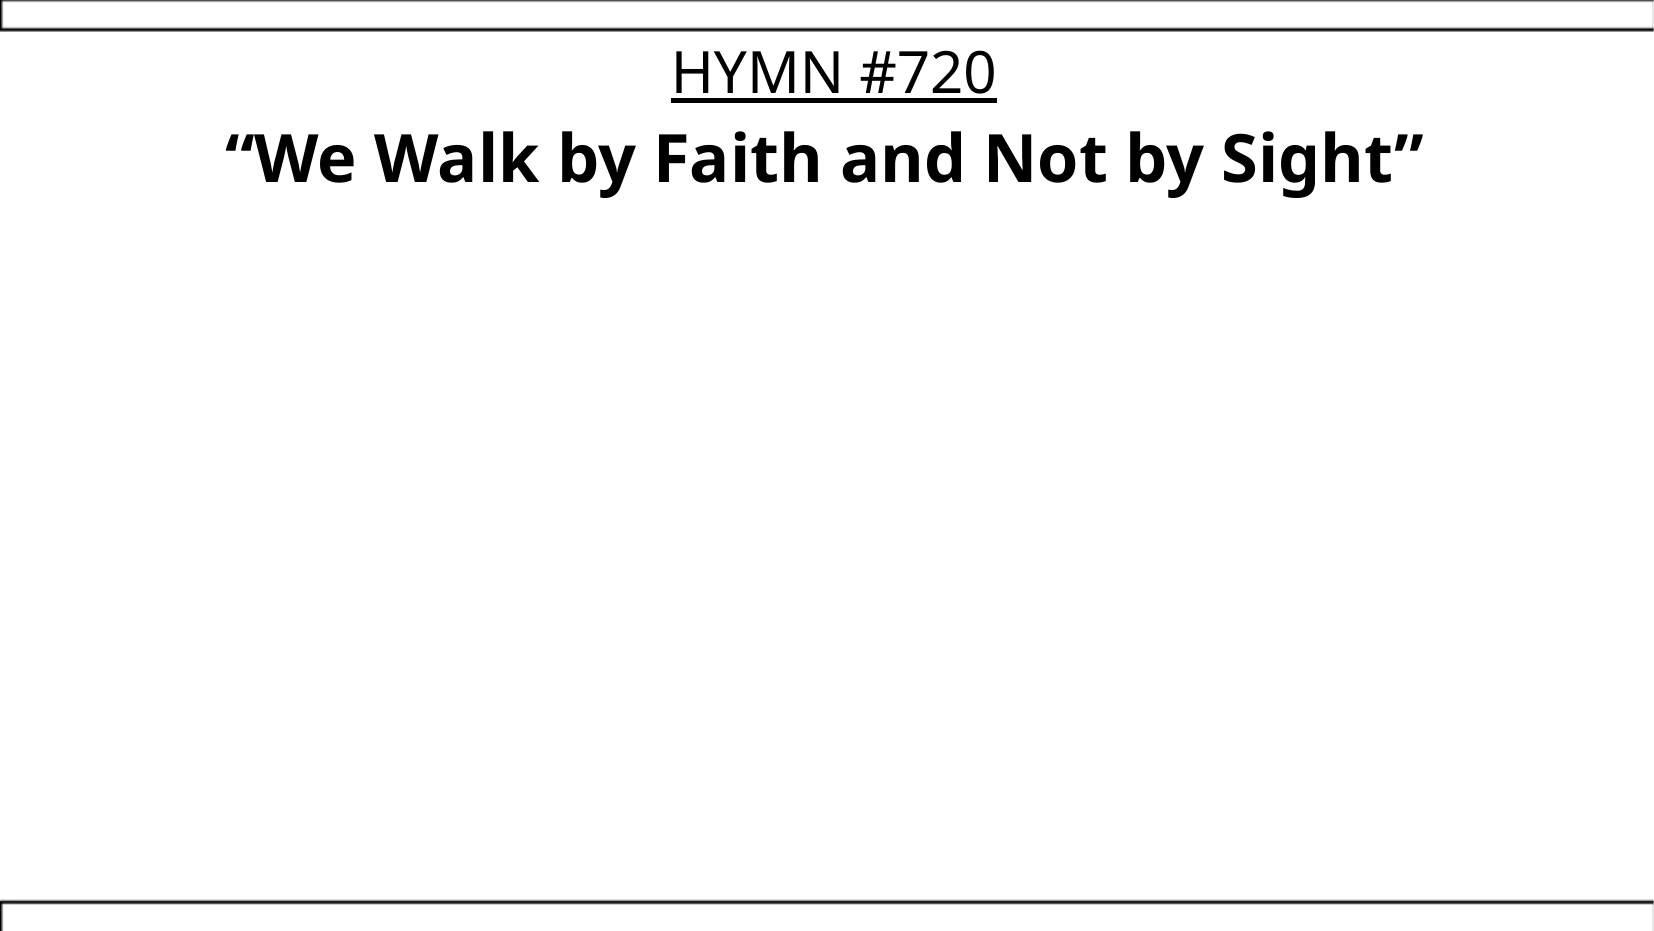

HYMN #720
“We Walk by Faith and Not by Sight”